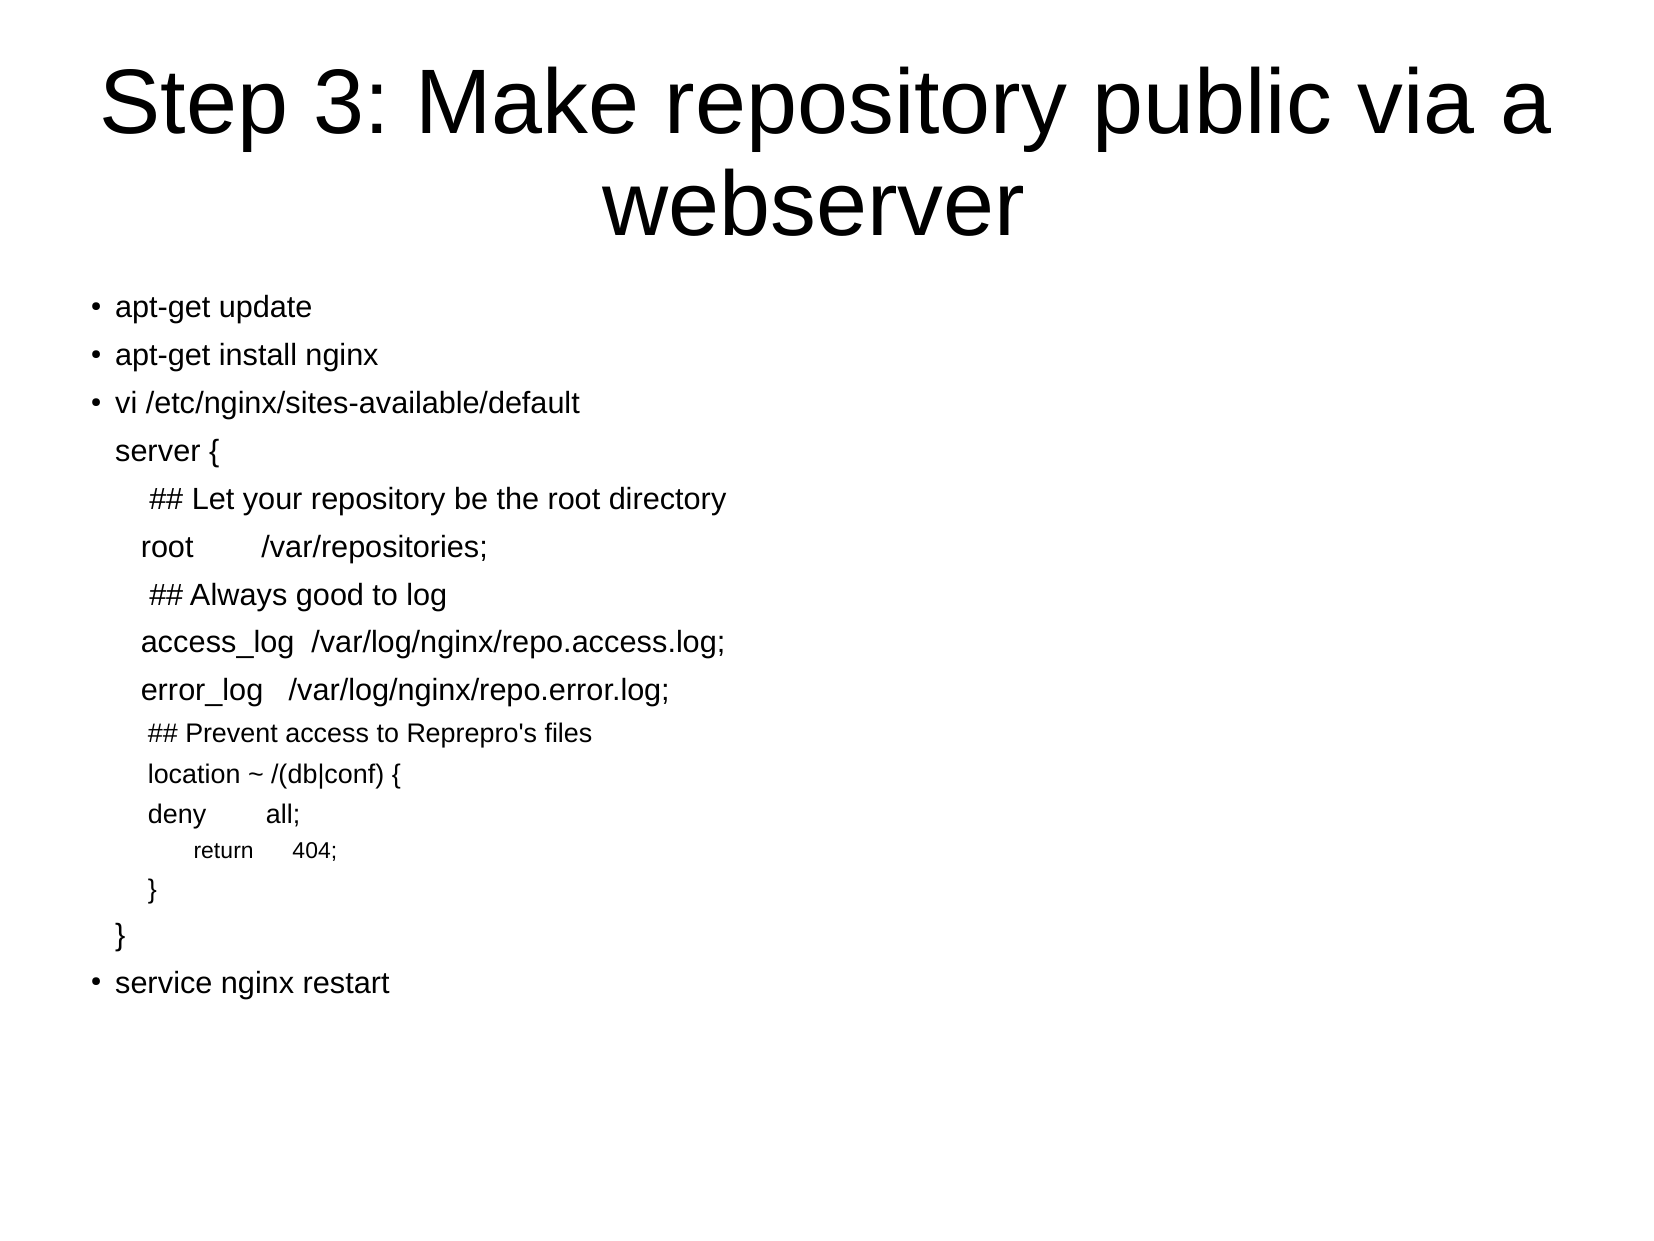

# Step 3: Make repository public via a webserver
apt-get update
apt-get install nginx
vi /etc/nginx/sites-available/default
server {
 ## Let your repository be the root directory
 root /var/repositories;
 ## Always good to log
 access_log /var/log/nginx/repo.access.log;
 error_log /var/log/nginx/repo.error.log;
## Prevent access to Reprepro's files
location ~ /(db|conf) {
deny all;
 return 404;
}
}
service nginx restart